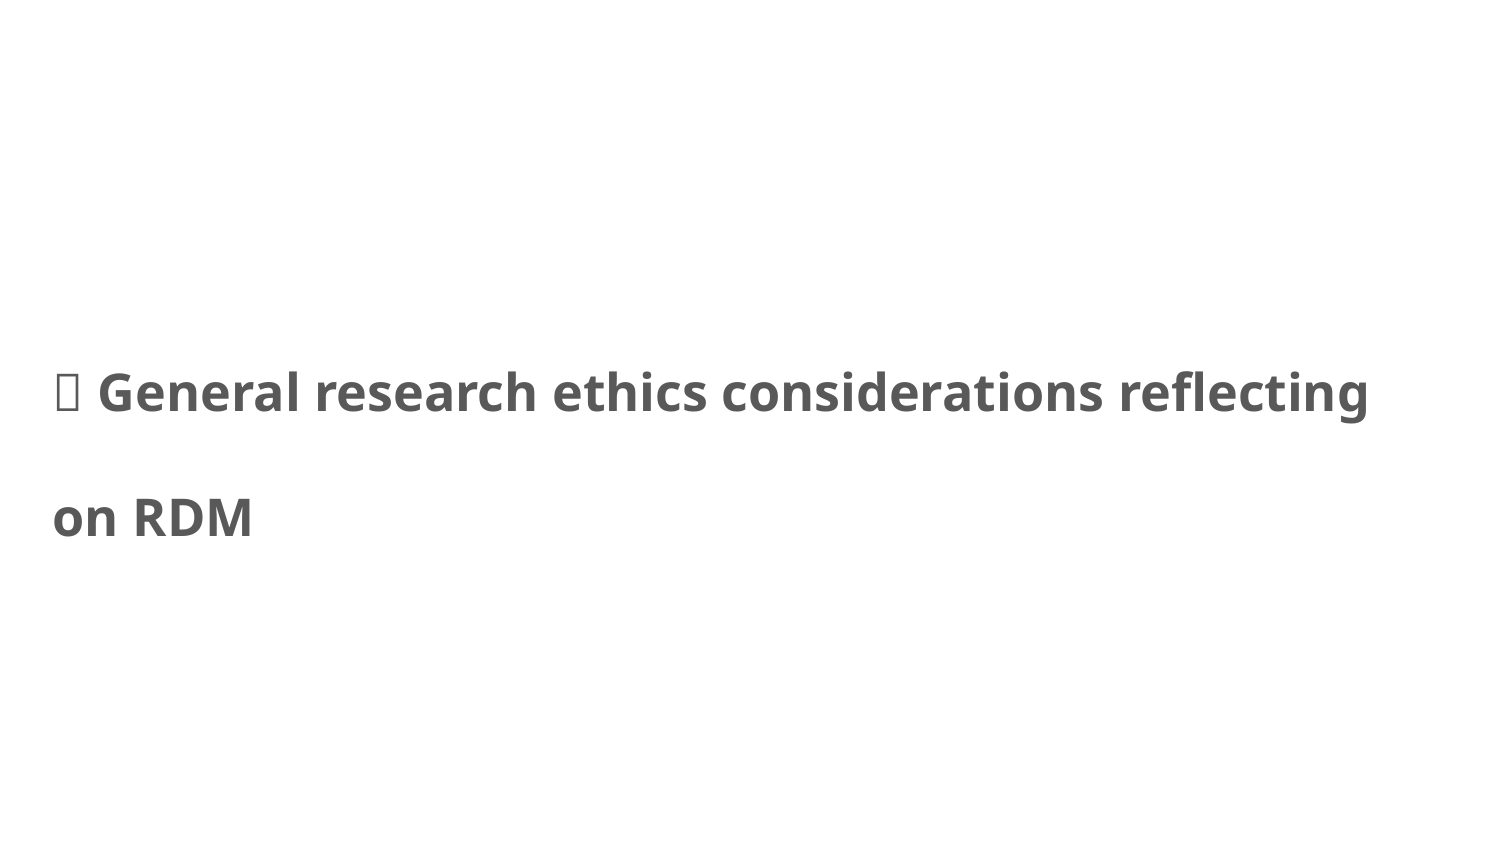

# 🔬 General research ethics considerations reflecting on RDM